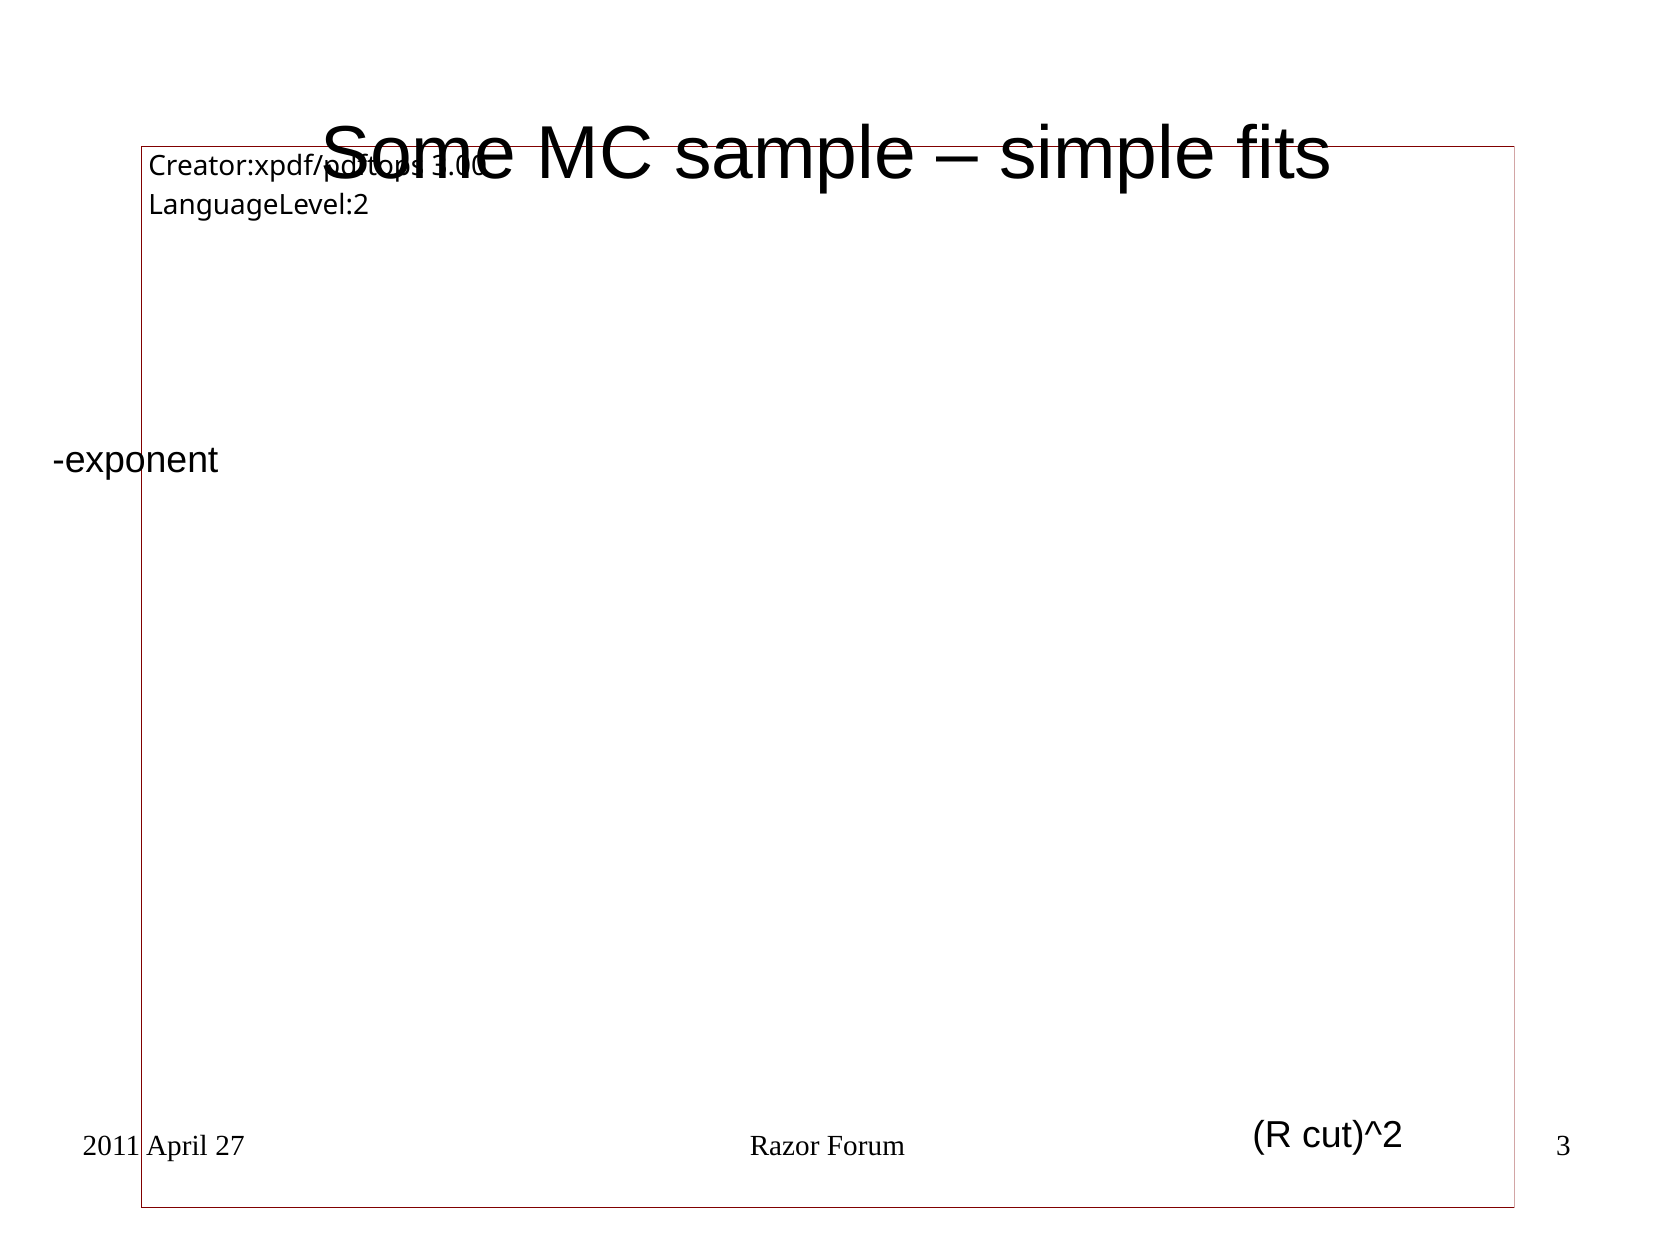

# Some MC sample – simple fits
-exponent
(R cut)^2
2011 April 27
Razor Forum
3